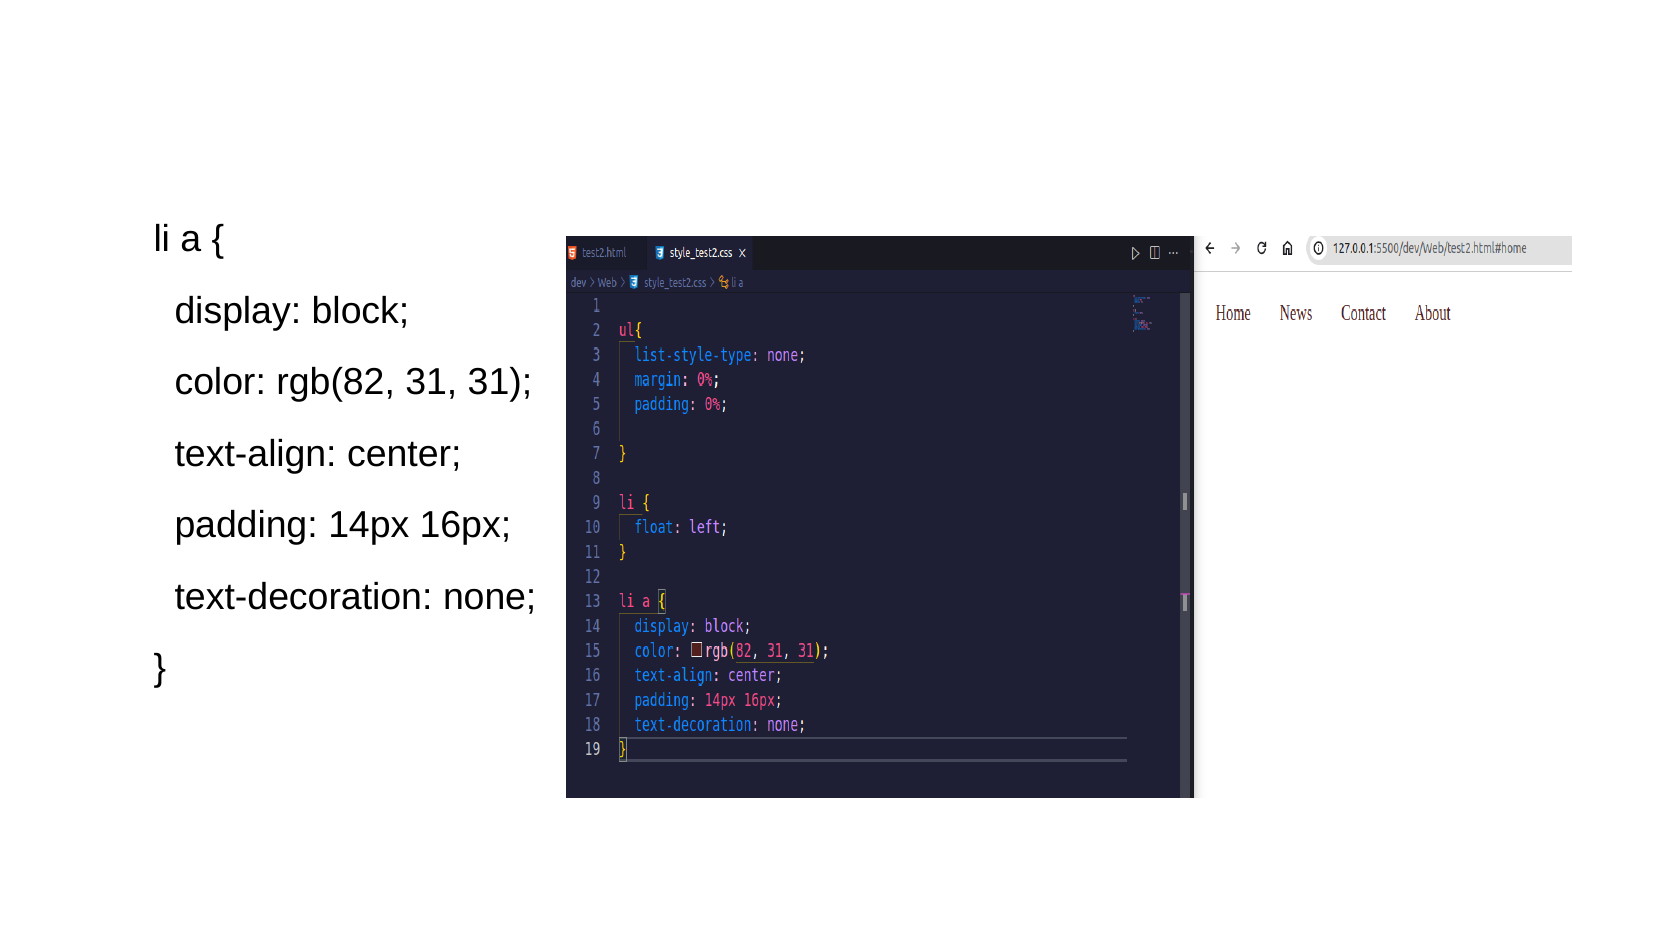

# li a {
 display: block;
 color: rgb(82, 31, 31);
 text-align: center;
 padding: 14px 16px;
 text-decoration: none;
}